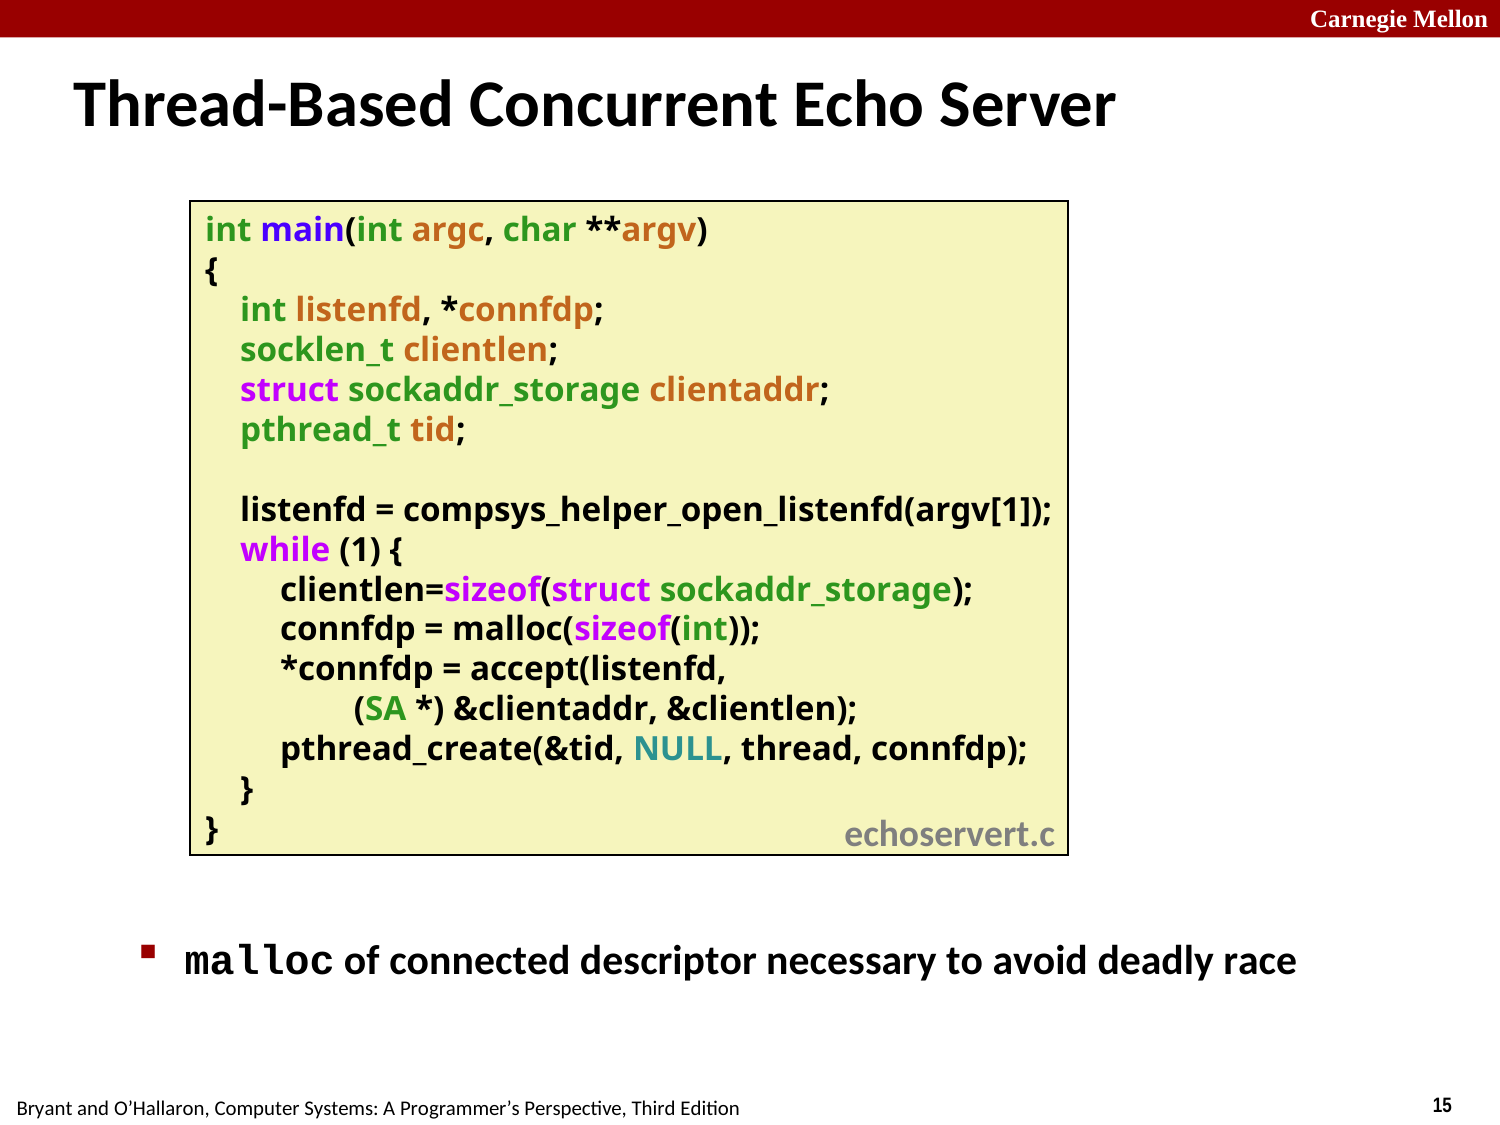

# Thread-Based Concurrent Echo Server
int main(int argc, char **argv)
{
 int listenfd, *connfdp;
 socklen_t clientlen;
 struct sockaddr_storage clientaddr;
 pthread_t tid;
 listenfd = compsys_helper_open_listenfd(argv[1]);
 while (1) {
	clientlen=sizeof(struct sockaddr_storage);
	connfdp = malloc(sizeof(int));
	*connfdp = accept(listenfd,
 (SA *) &clientaddr, &clientlen);
	pthread_create(&tid, NULL, thread, connfdp);
 }
}
echoservert.c
malloc of connected descriptor necessary to avoid deadly race